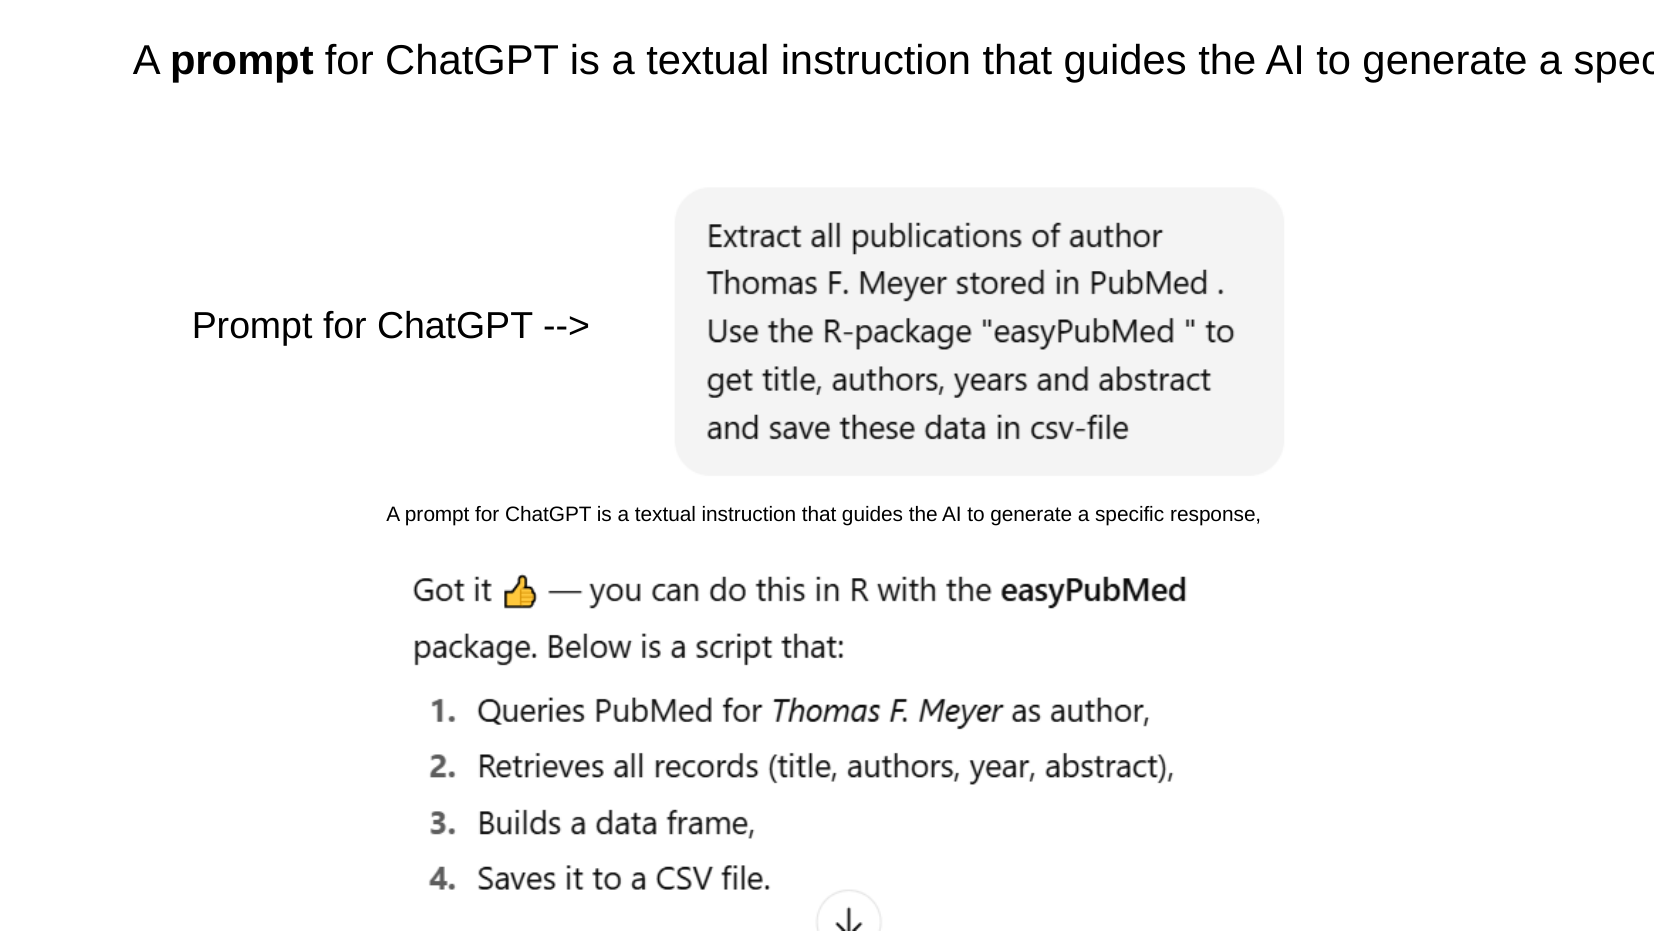

A prompt for ChatGPT is a textual instruction that guides the AI to generate a specific response,
A prompt for ChatGPT is a textual instruction that guides the AI to generate a specific response,
Prompt for ChatGPT -->